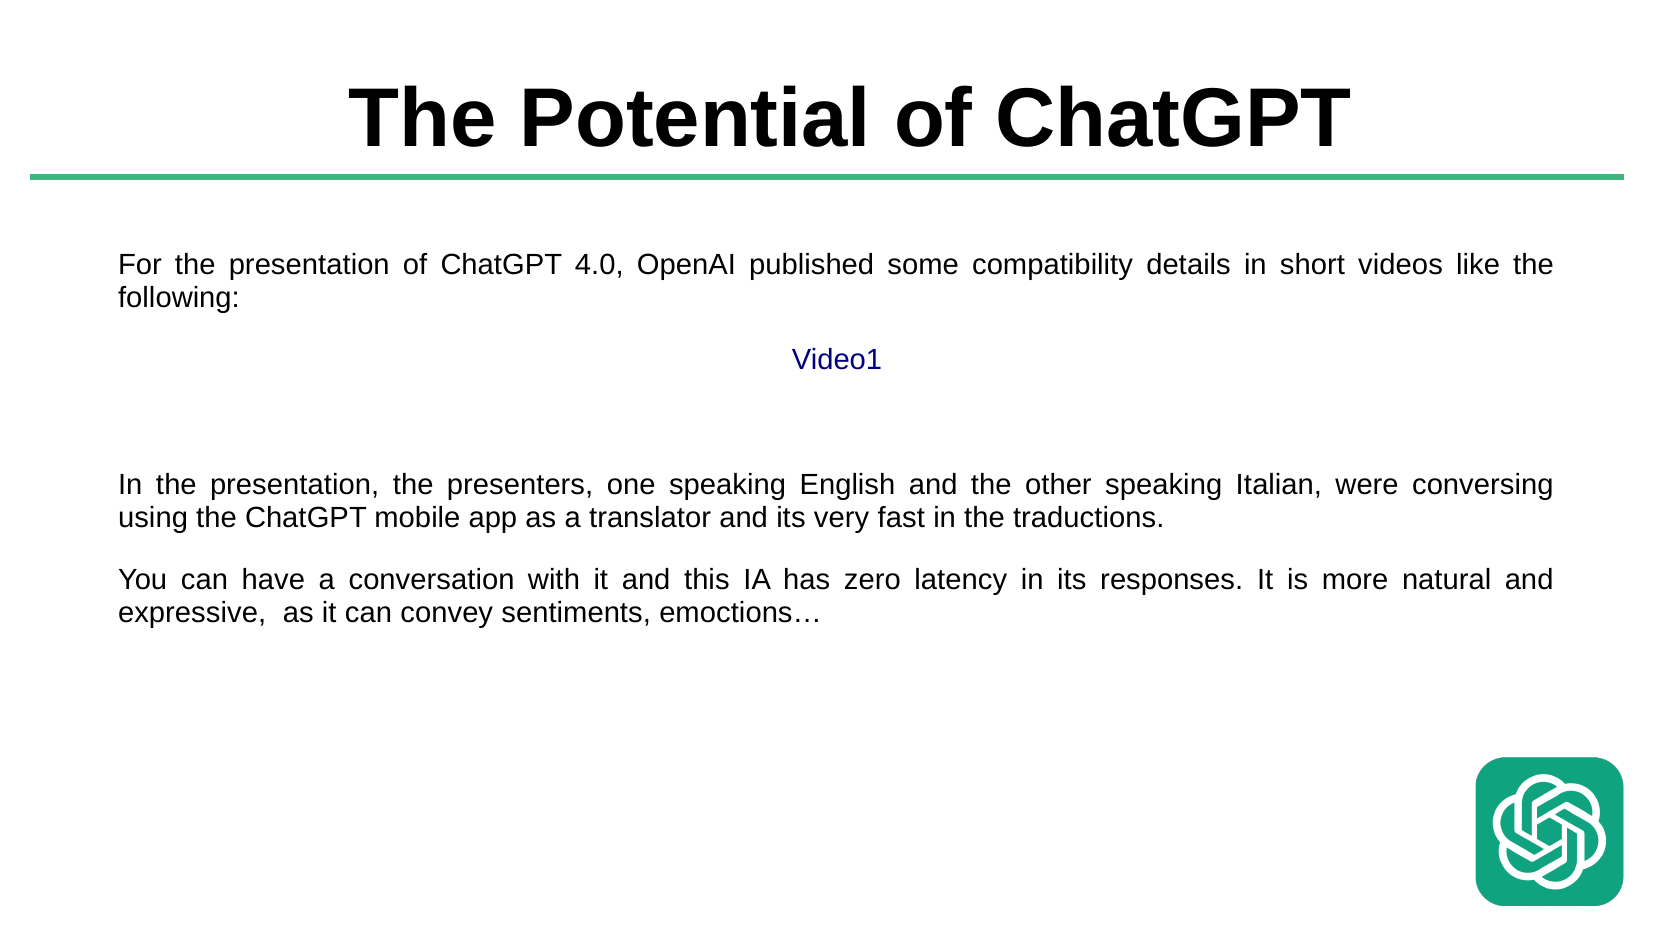

# The Potential of ChatGPT
For the presentation of ChatGPT 4.0, OpenAI published some compatibility details in short videos like the following:
Video1
In the presentation, the presenters, one speaking English and the other speaking Italian, were conversing using the ChatGPT mobile app as a translator and its very fast in the traductions.
You can have a conversation with it and this IA has zero latency in its responses. It is more natural and expressive, as it can convey sentiments, emoctions…